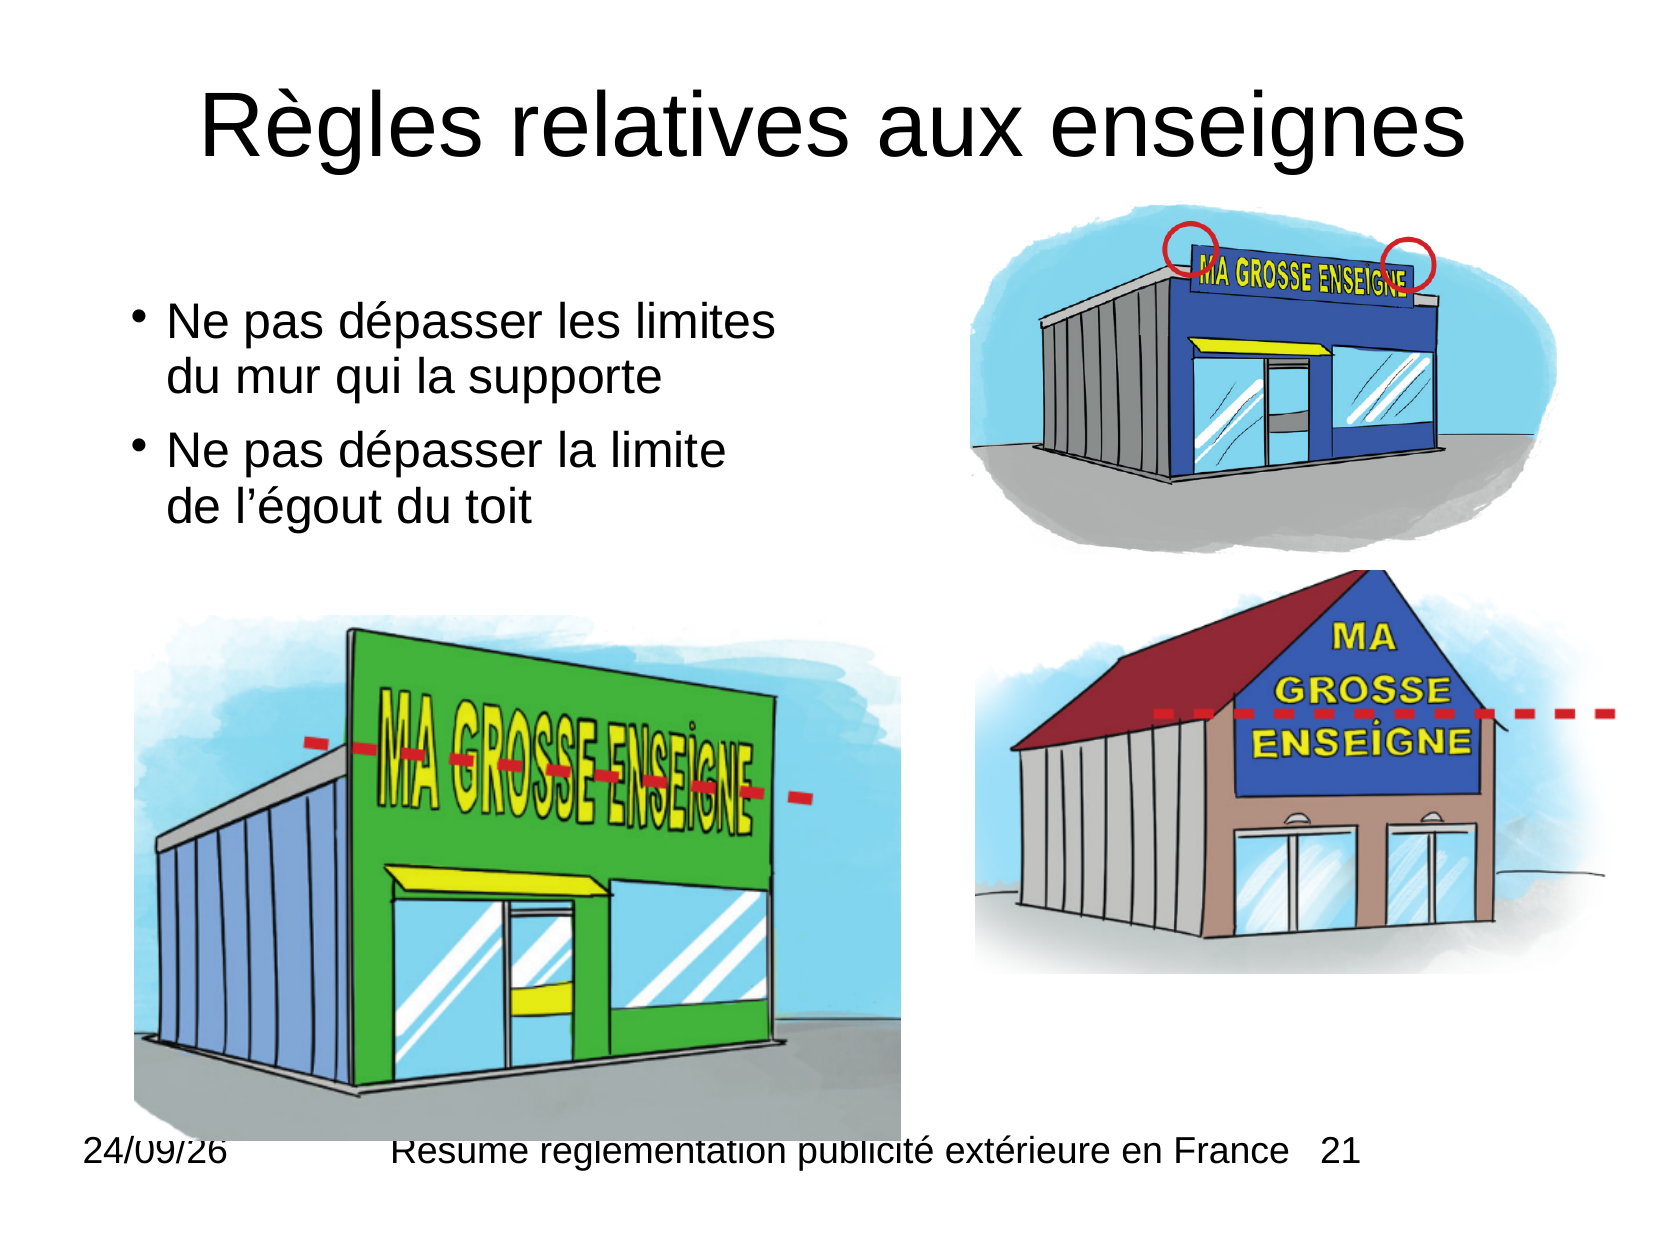

# Règles relatives aux enseignes
Ne pas dépasser les limites du mur qui la supporte
Ne pas dépasser la limite de l’égout du toit
Résumé réglementation publicité extérieure en France
21